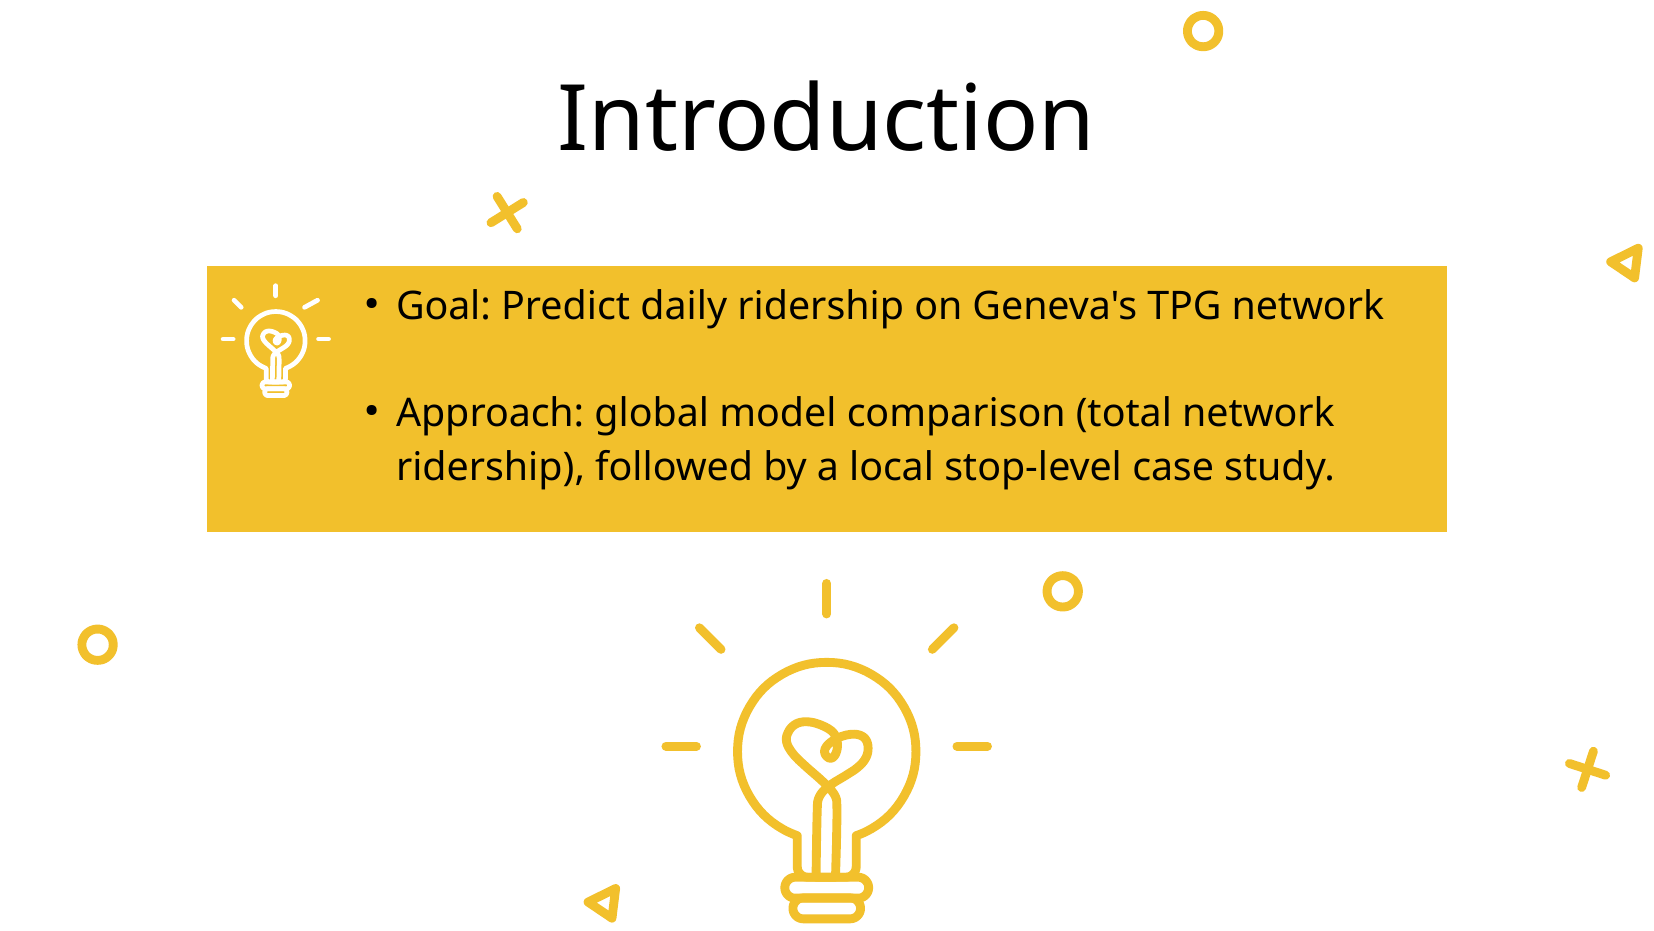

# Introduction
Goal: Predict daily ridership on Geneva's TPG network
Approach: global model comparison (total network ridership), followed by a local stop-level case study.